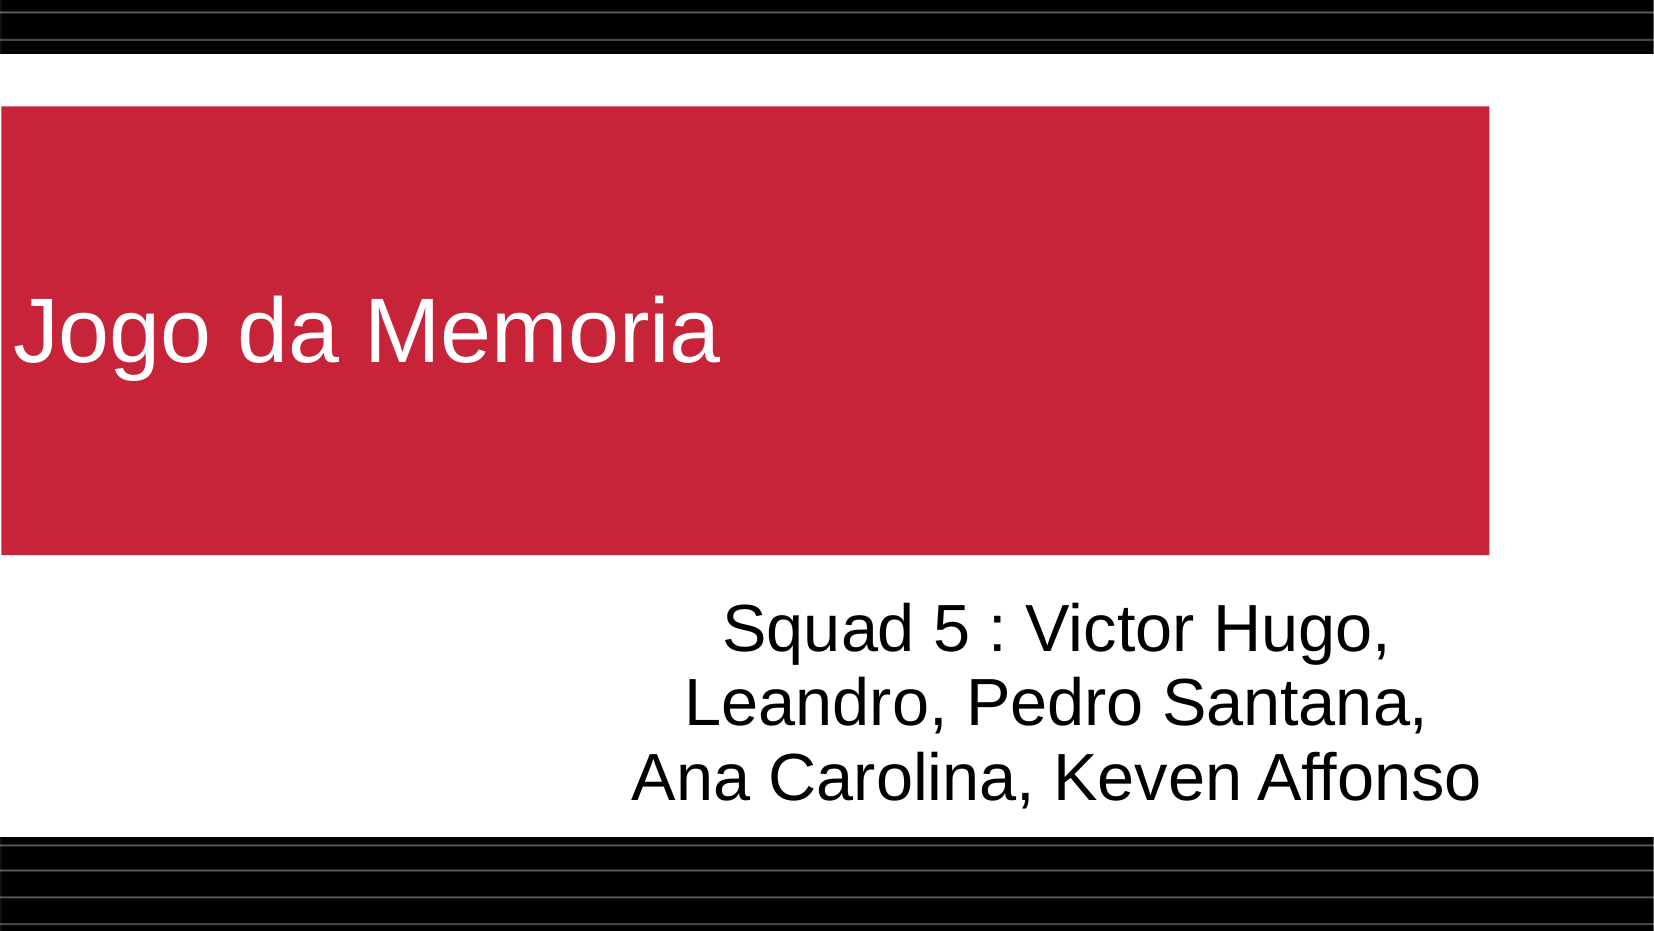

# Jogo da Memoria
Squad 5 : Victor Hugo, Leandro, Pedro Santana, Ana Carolina, Keven Affonso